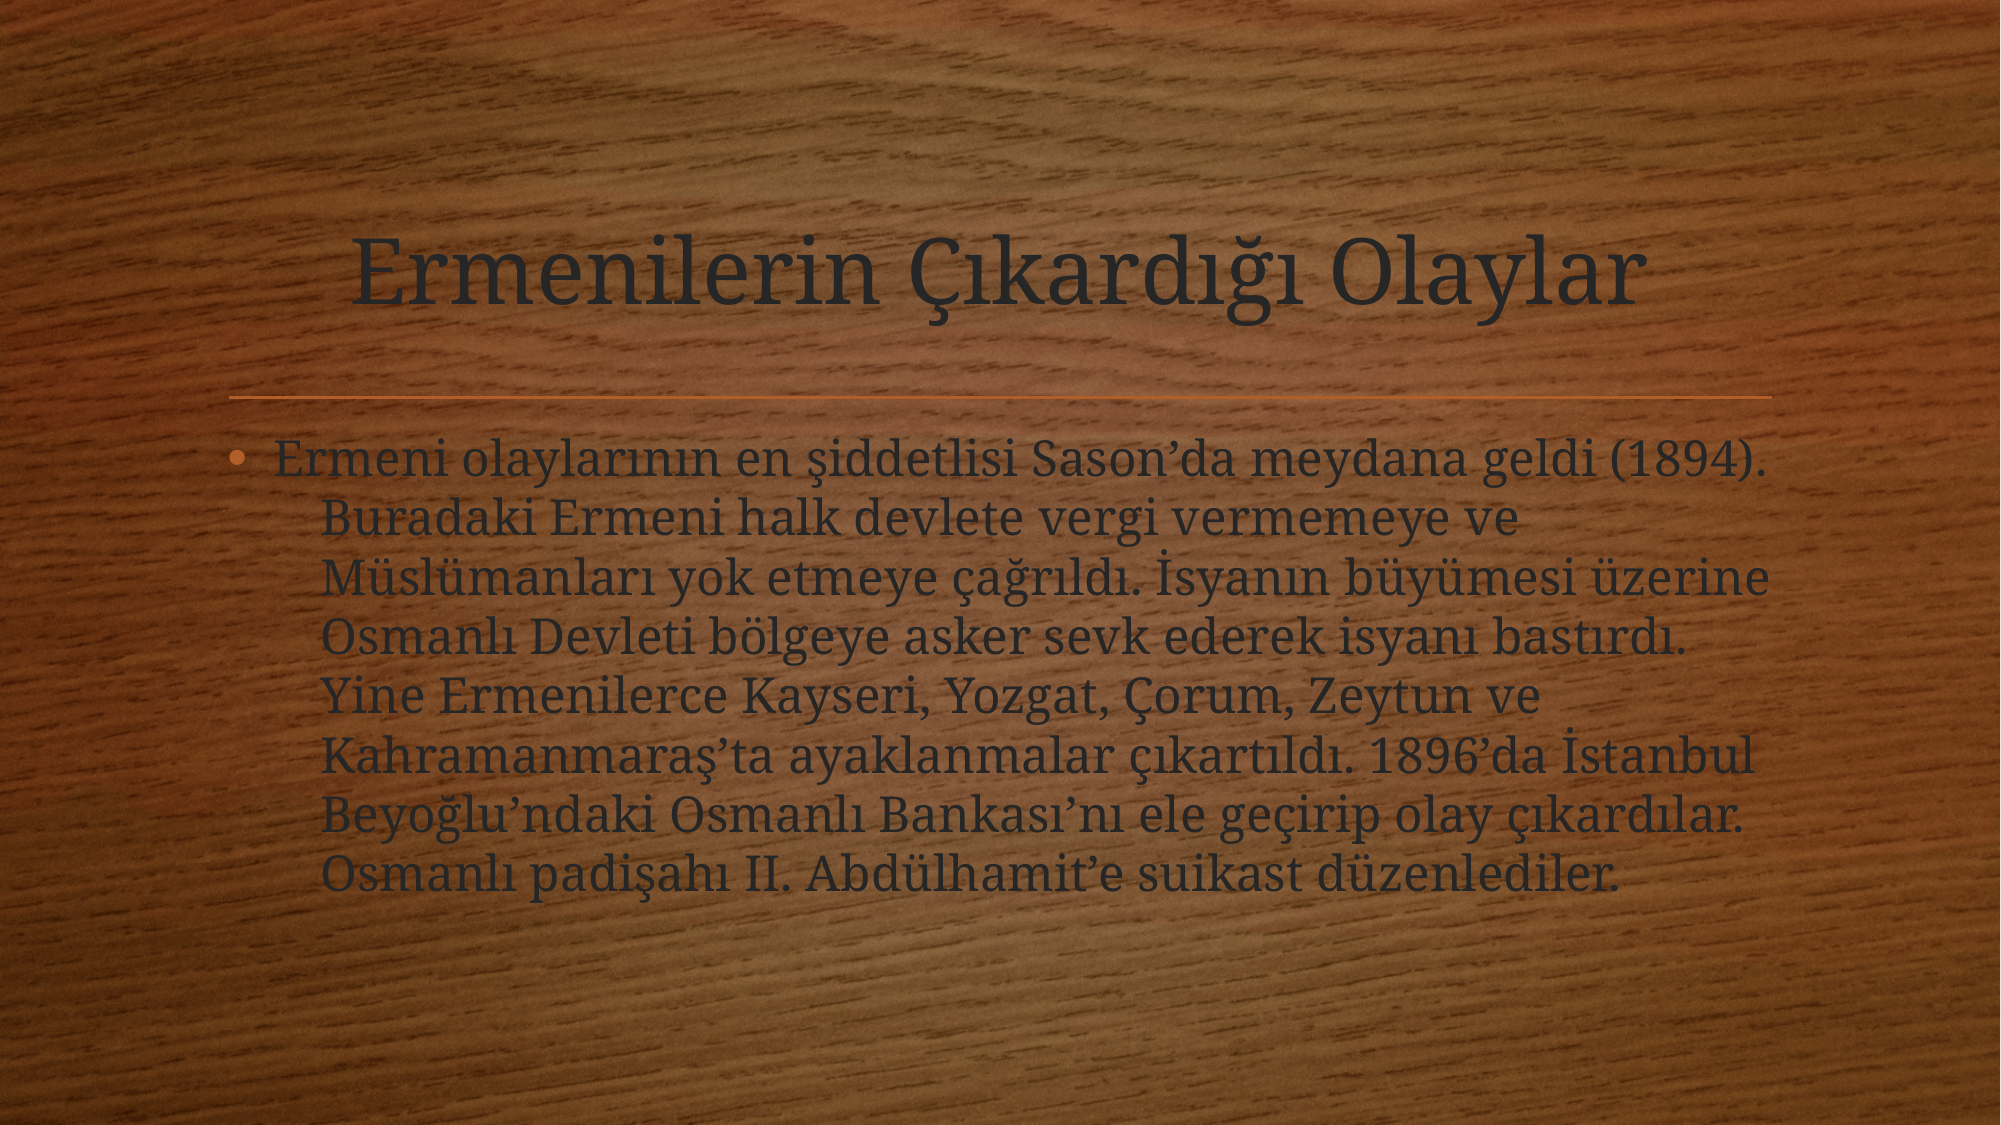

# Ermenilerin Çıkardığı Olaylar
Ermeni olaylarının en şiddetlisi Sason’da meydana geldi (1894). Buradaki Ermeni halk devlete vergi vermemeye ve Müslümanları yok etmeye çağrıldı. İsyanın büyümesi üzerine Osmanlı Devleti bölgeye asker sevk ederek isyanı bastırdı. Yine Ermenilerce Kayseri, Yozgat, Çorum, Zeytun ve Kahramanmaraş’ta ayaklanmalar çıkartıldı. 1896’da İstanbul Beyoğlu’ndaki Osmanlı Bankası’nı ele geçirip olay çıkardılar. Osmanlı padişahı II. Abdülhamit’e suikast düzenlediler.